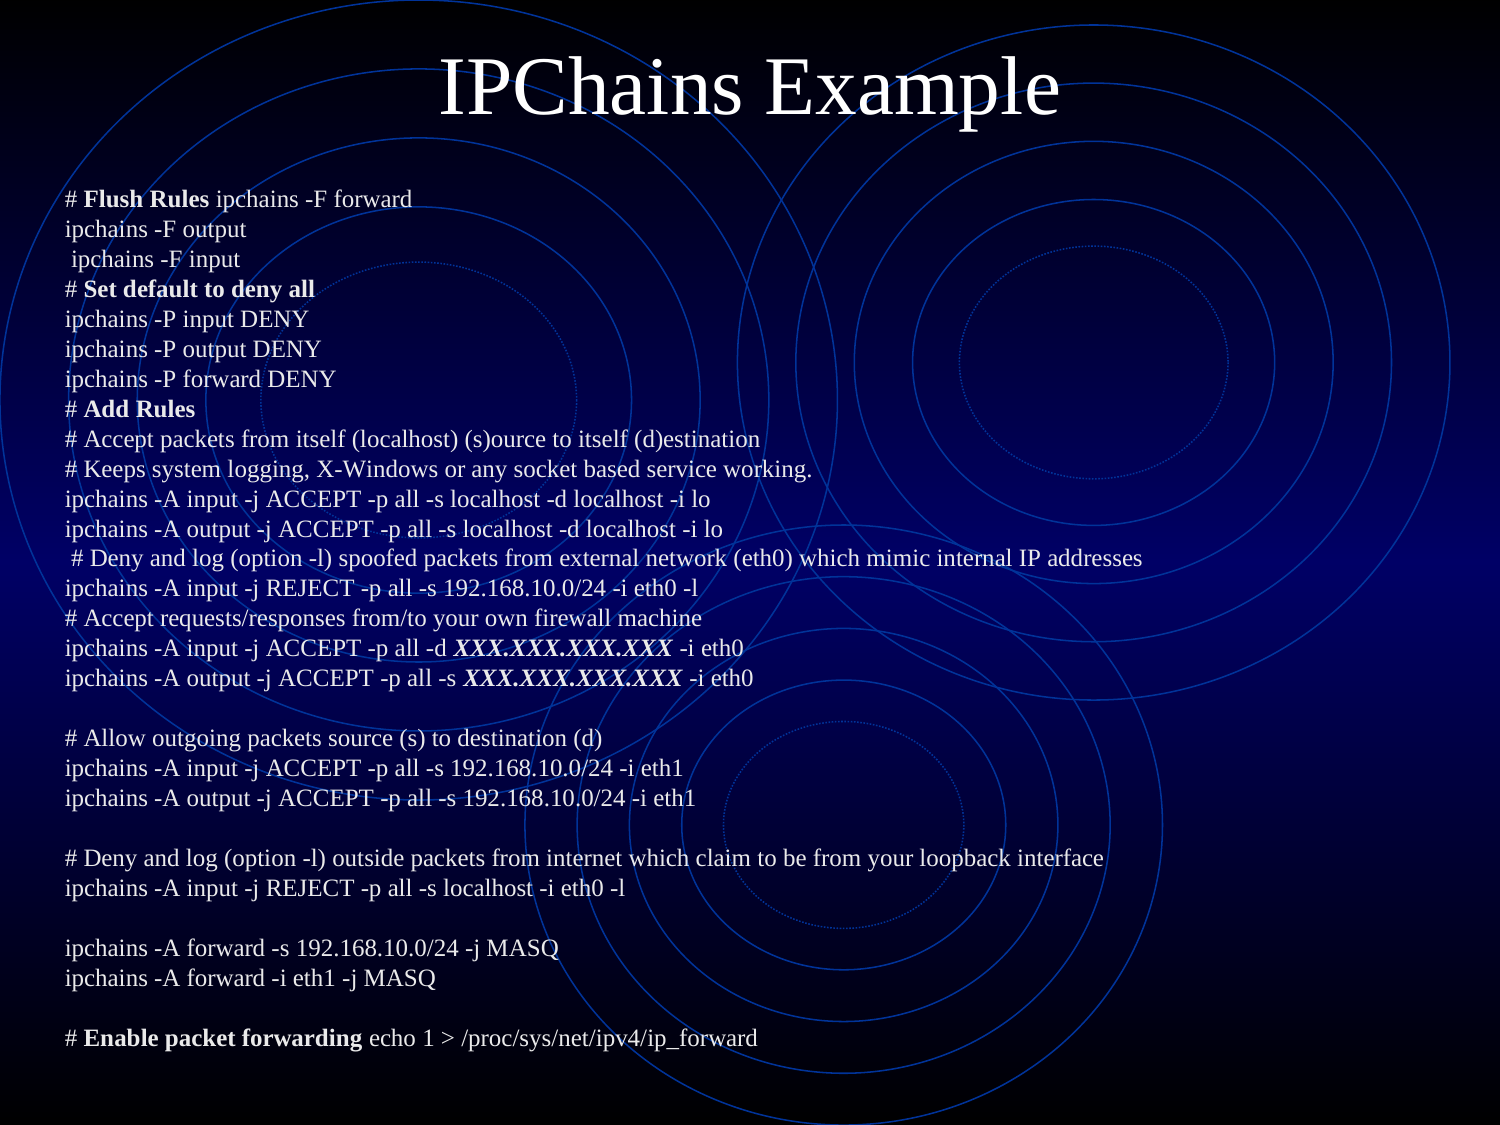

# IPChains Example
# Flush Rules ipchains -F forward ipchains -F output ipchains -F input # Set default to deny all ipchains -P input DENY ipchains -P output DENY ipchains -P forward DENY # Add Rules # Accept packets from itself (localhost) (s)ource to itself (d)estination # Keeps system logging, X-Windows or any socket based service working. ipchains -A input -j ACCEPT -p all -s localhost -d localhost -i lo ipchains -A output -j ACCEPT -p all -s localhost -d localhost -i lo # Deny and log (option -l) spoofed packets from external network (eth0) which mimic internal IP addresses ipchains -A input -j REJECT -p all -s 192.168.10.0/24 -i eth0 -l # Accept requests/responses from/to your own firewall machine ipchains -A input -j ACCEPT -p all -d XXX.XXX.XXX.XXX -i eth0 ipchains -A output -j ACCEPT -p all -s XXX.XXX.XXX.XXX -i eth0 # Allow outgoing packets source (s) to destination (d) ipchains -A input -j ACCEPT -p all -s 192.168.10.0/24 -i eth1 ipchains -A output -j ACCEPT -p all -s 192.168.10.0/24 -i eth1 # Deny and log (option -l) outside packets from internet which claim to be from your loopback interface ipchains -A input -j REJECT -p all -s localhost -i eth0 -l ipchains -A forward -s 192.168.10.0/24 -j MASQ ipchains -A forward -i eth1 -j MASQ # Enable packet forwarding echo 1 > /proc/sys/net/ipv4/ip_forward